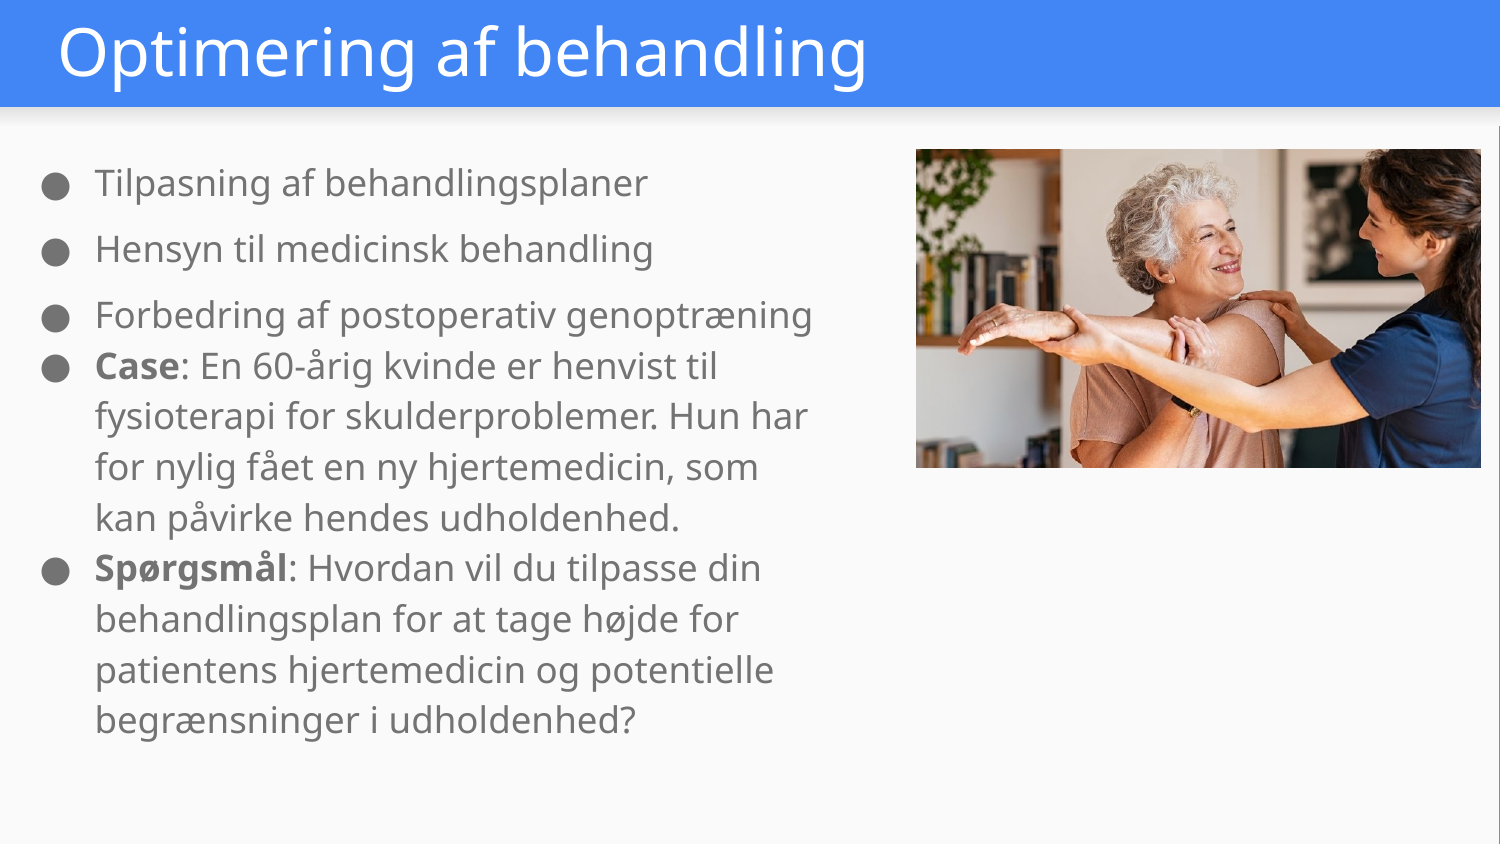

# Optimering af behandling
Tilpasning af behandlingsplaner
Hensyn til medicinsk behandling
Forbedring af postoperativ genoptræning
Case: En 60-årig kvinde er henvist til fysioterapi for skulderproblemer. Hun har for nylig fået en ny hjertemedicin, som kan påvirke hendes udholdenhed.
Spørgsmål: Hvordan vil du tilpasse din behandlingsplan for at tage højde for patientens hjertemedicin og potentielle begrænsninger i udholdenhed?